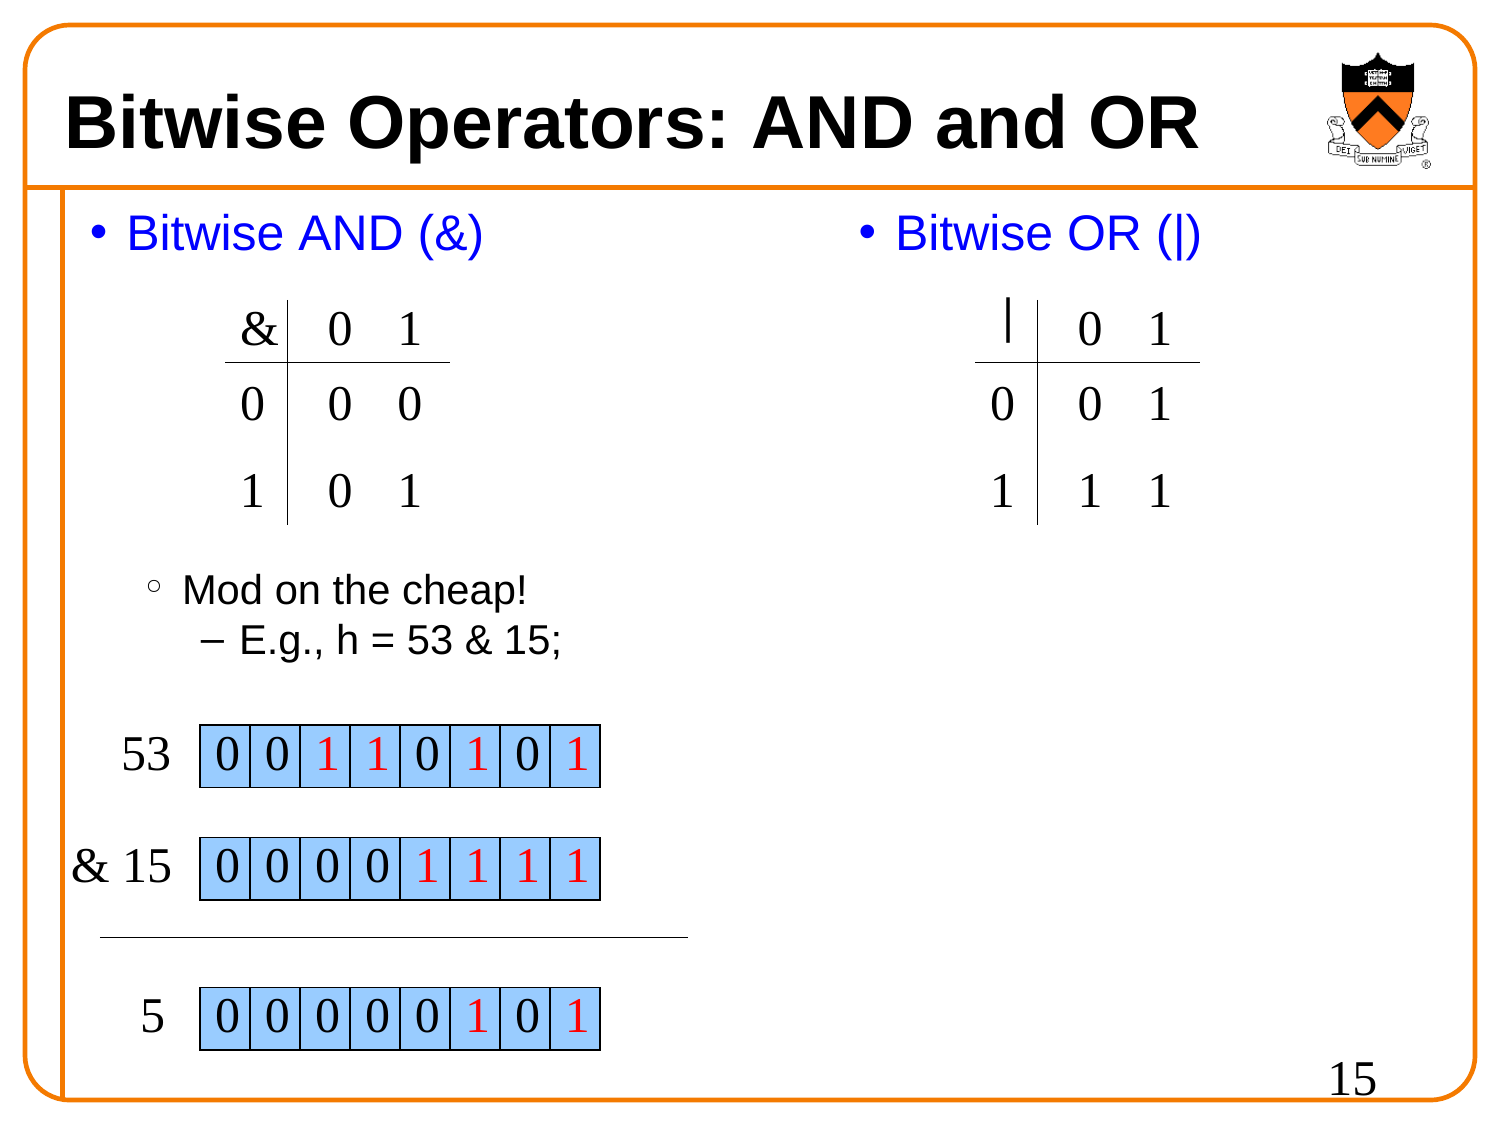

# Bitwise Operators: AND and OR
Bitwise AND (&)
Mod on the cheap!
E.g., h = 53 & 15;
Bitwise OR (|)
|
0
1
0
0
1
1
1
1
&
0
1
0
0
0
1
0
1
53
0
0
1
1
0
1
0
1
& 15
0
0
0
0
1
1
1
1
5
0
0
0
0
0
1
0
1
15